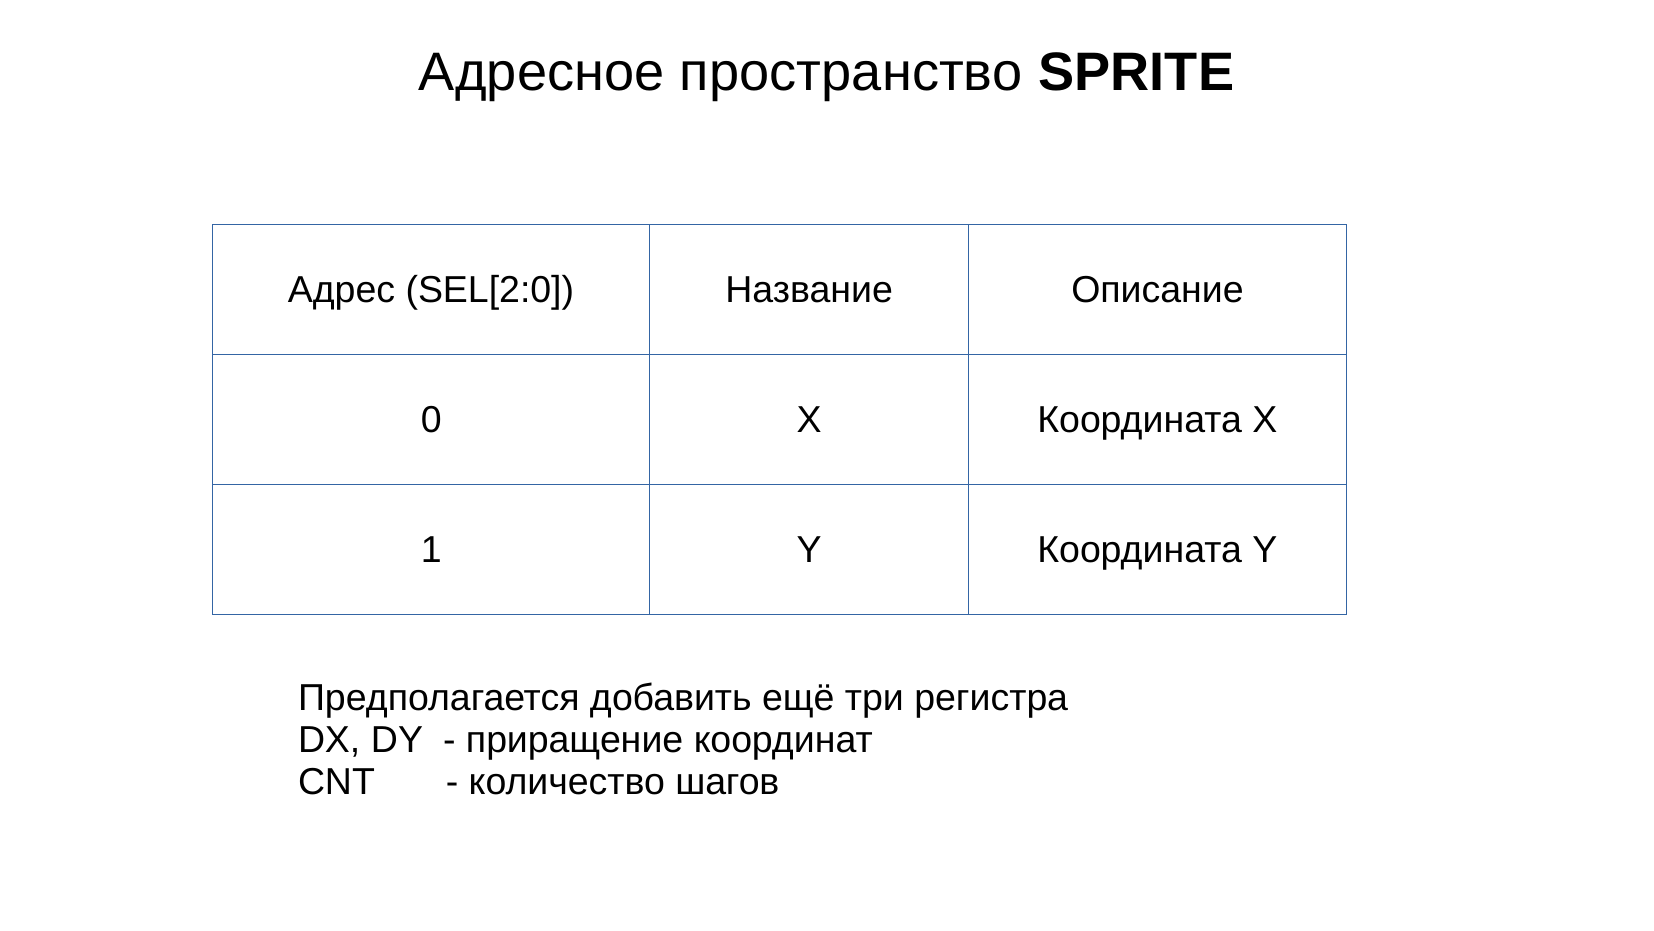

# Адресное пространство SPRITE
Адрес (SEL[2:0])
Название
Описание
0
X
Координата X
1
Y
Координата Y
Предполагается добавить ещё три регистра
DX, DY - приращение координат
CNT	- количество шагов